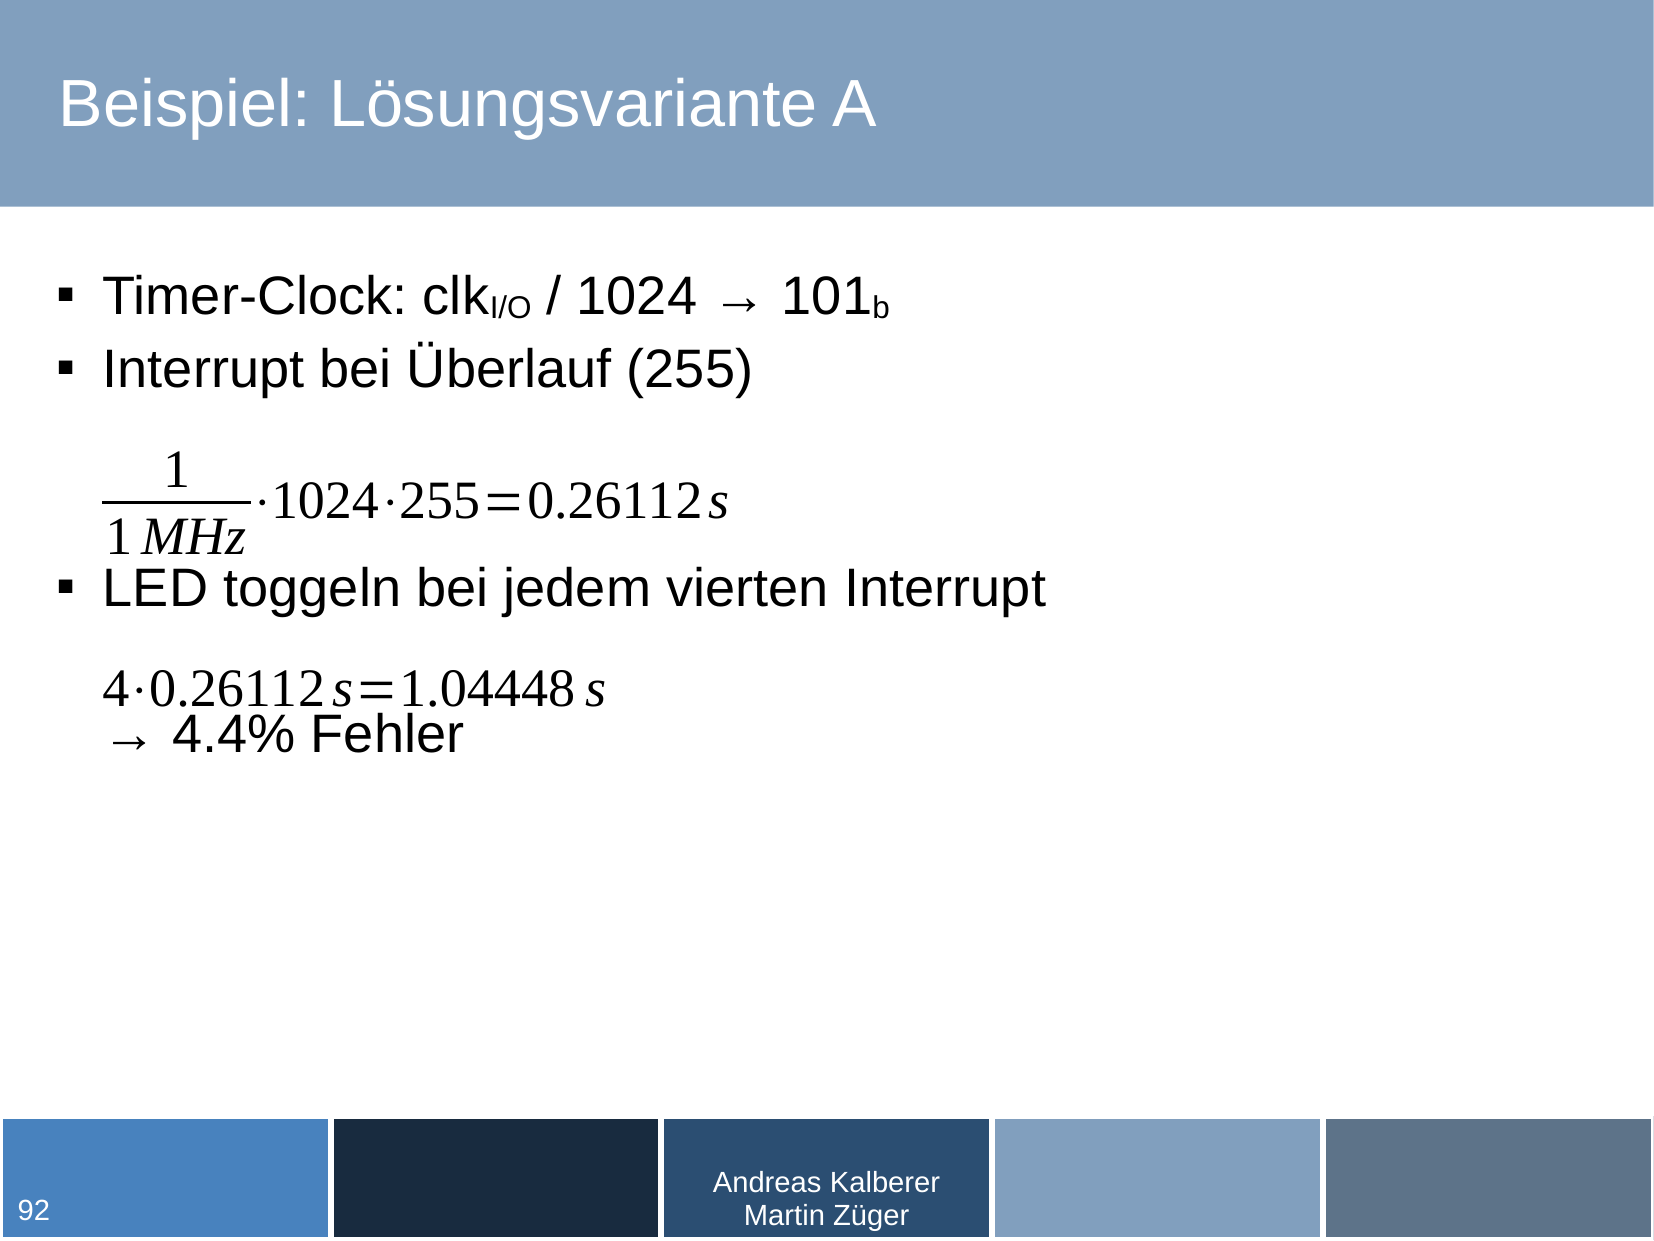

# Beispiel: Lösungsvariante A
Timer-Clock: clkI/O / 1024 → 101b
Interrupt bei Überlauf (255)
LED toggeln bei jedem vierten Interrupt
→ 4.4% Fehler
LibreOffice Productivity Suite
92